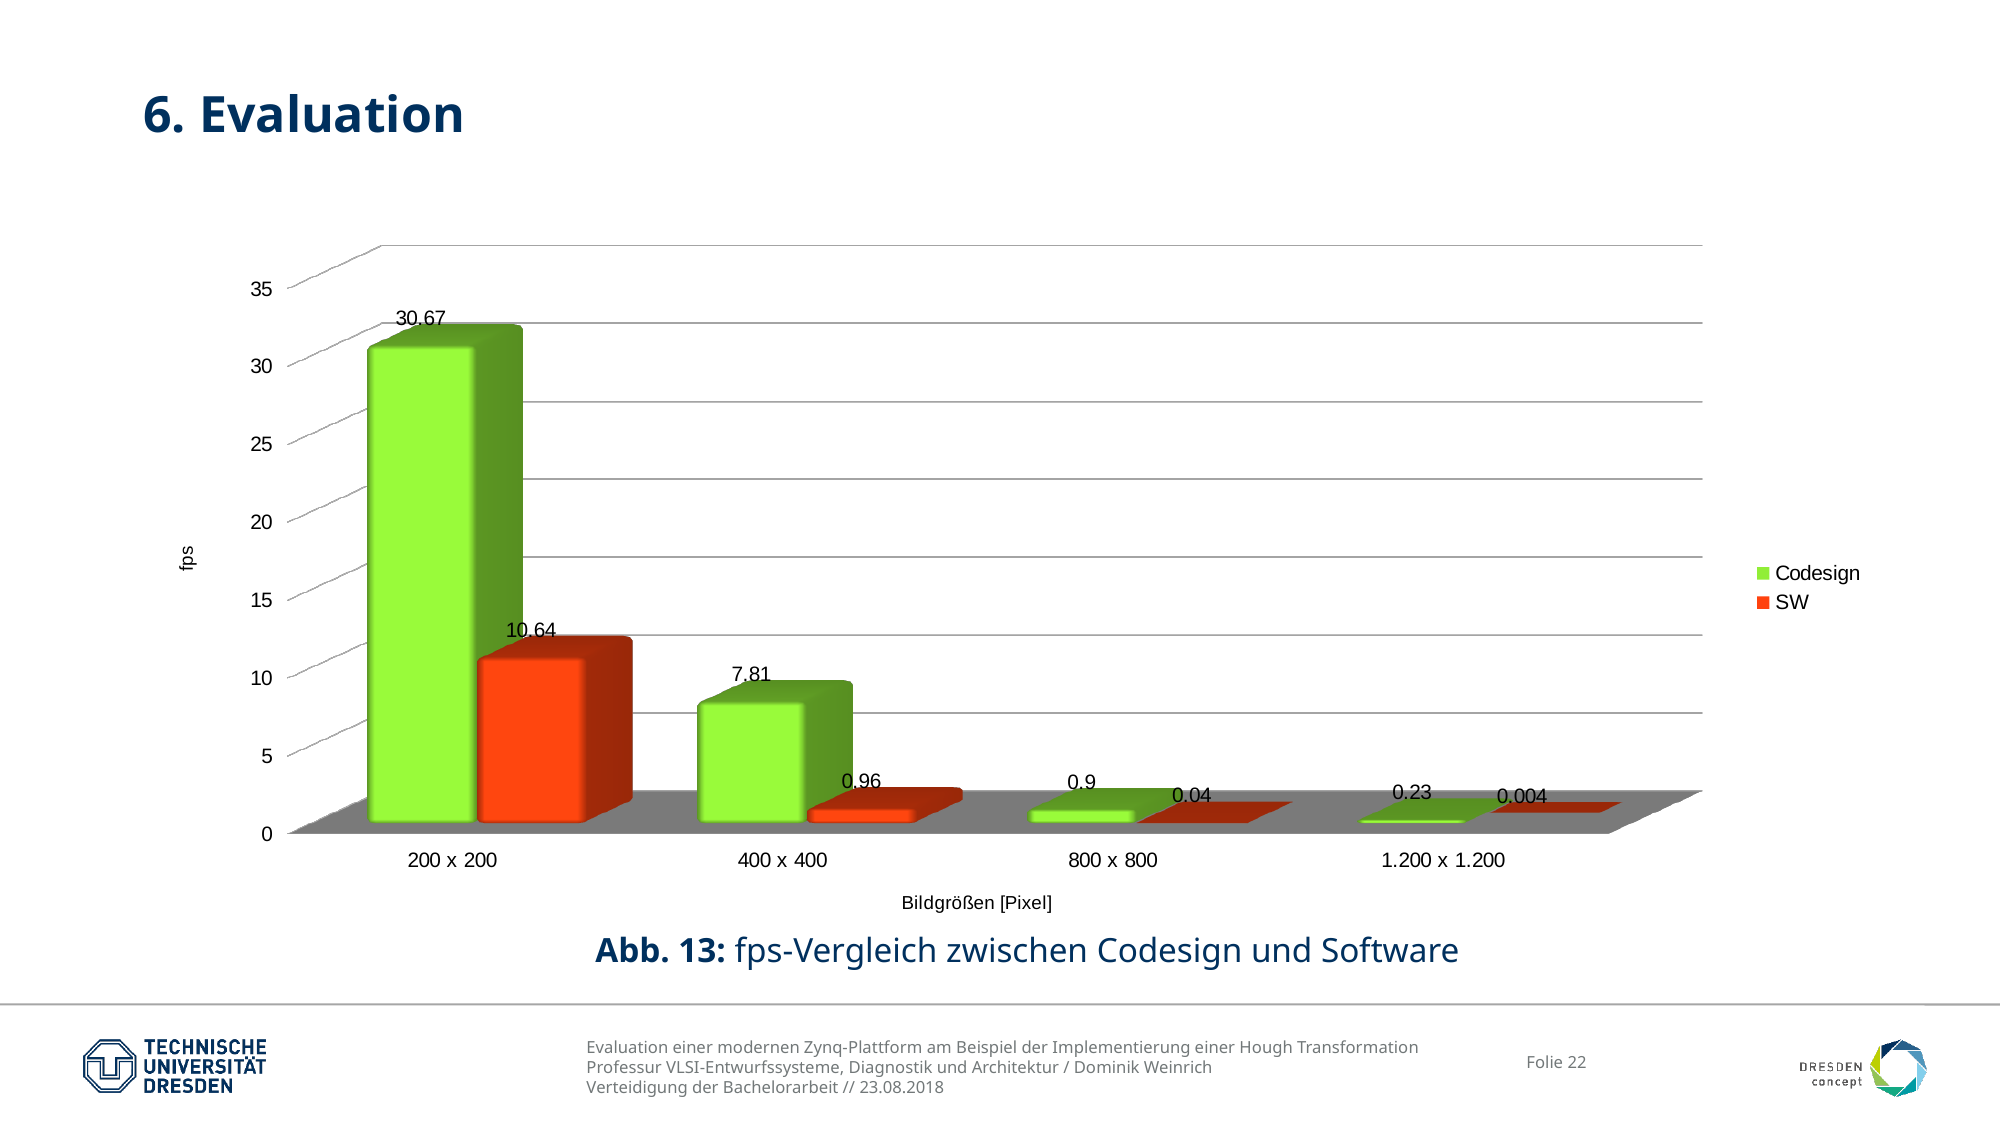

# 6. Evaluation
[unsupported chart]
Abb. 13: fps-Vergleich zwischen Codesign und Software